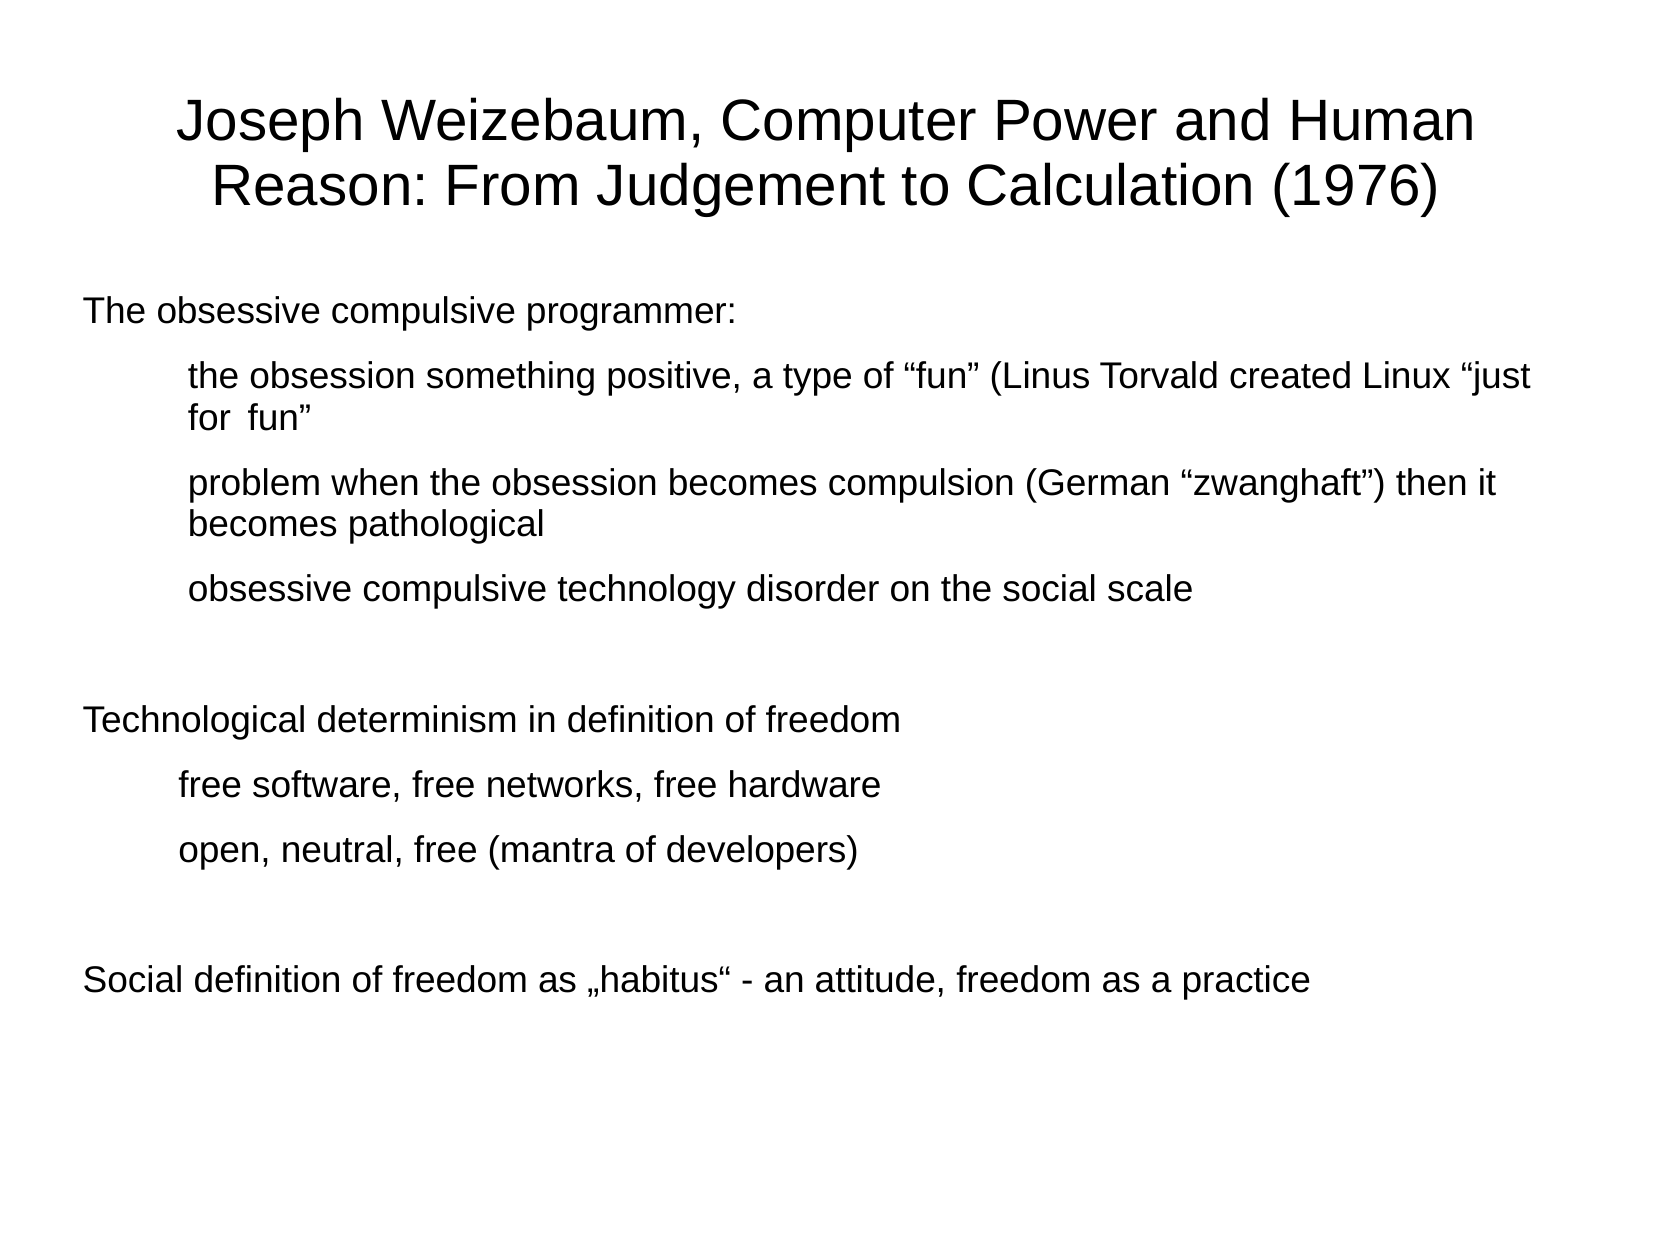

# Joseph Weizebaum, Computer Power and Human Reason: From Judgement to Calculation (1976)
The obsessive compulsive programmer:
the obsession something positive, a type of “fun” (Linus Torvald created Linux “just for 	fun”
problem when the obsession becomes compulsion (German “zwanghaft”) then it becomes pathological
obsessive compulsive technology disorder on the social scale
Technological determinism in definition of freedom
free software, free networks, free hardware
open, neutral, free (mantra of developers)
Social definition of freedom as „habitus“ - an attitude, freedom as a practice